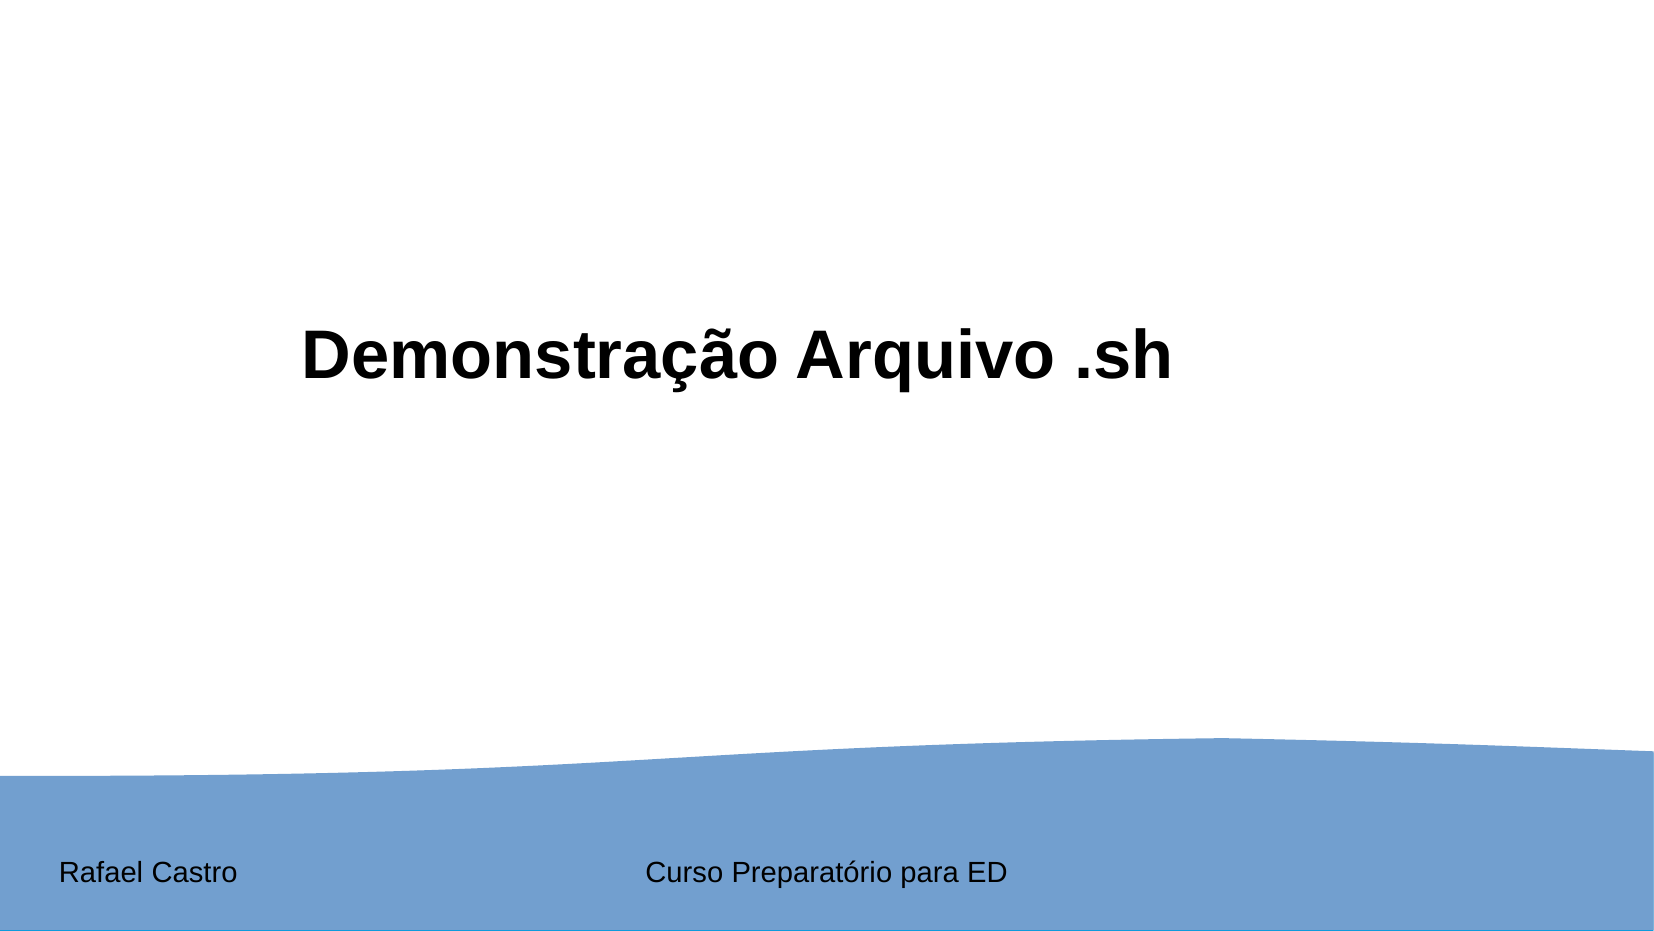

# Demonstração Arquivo .sh
Curso Preparatório para ED